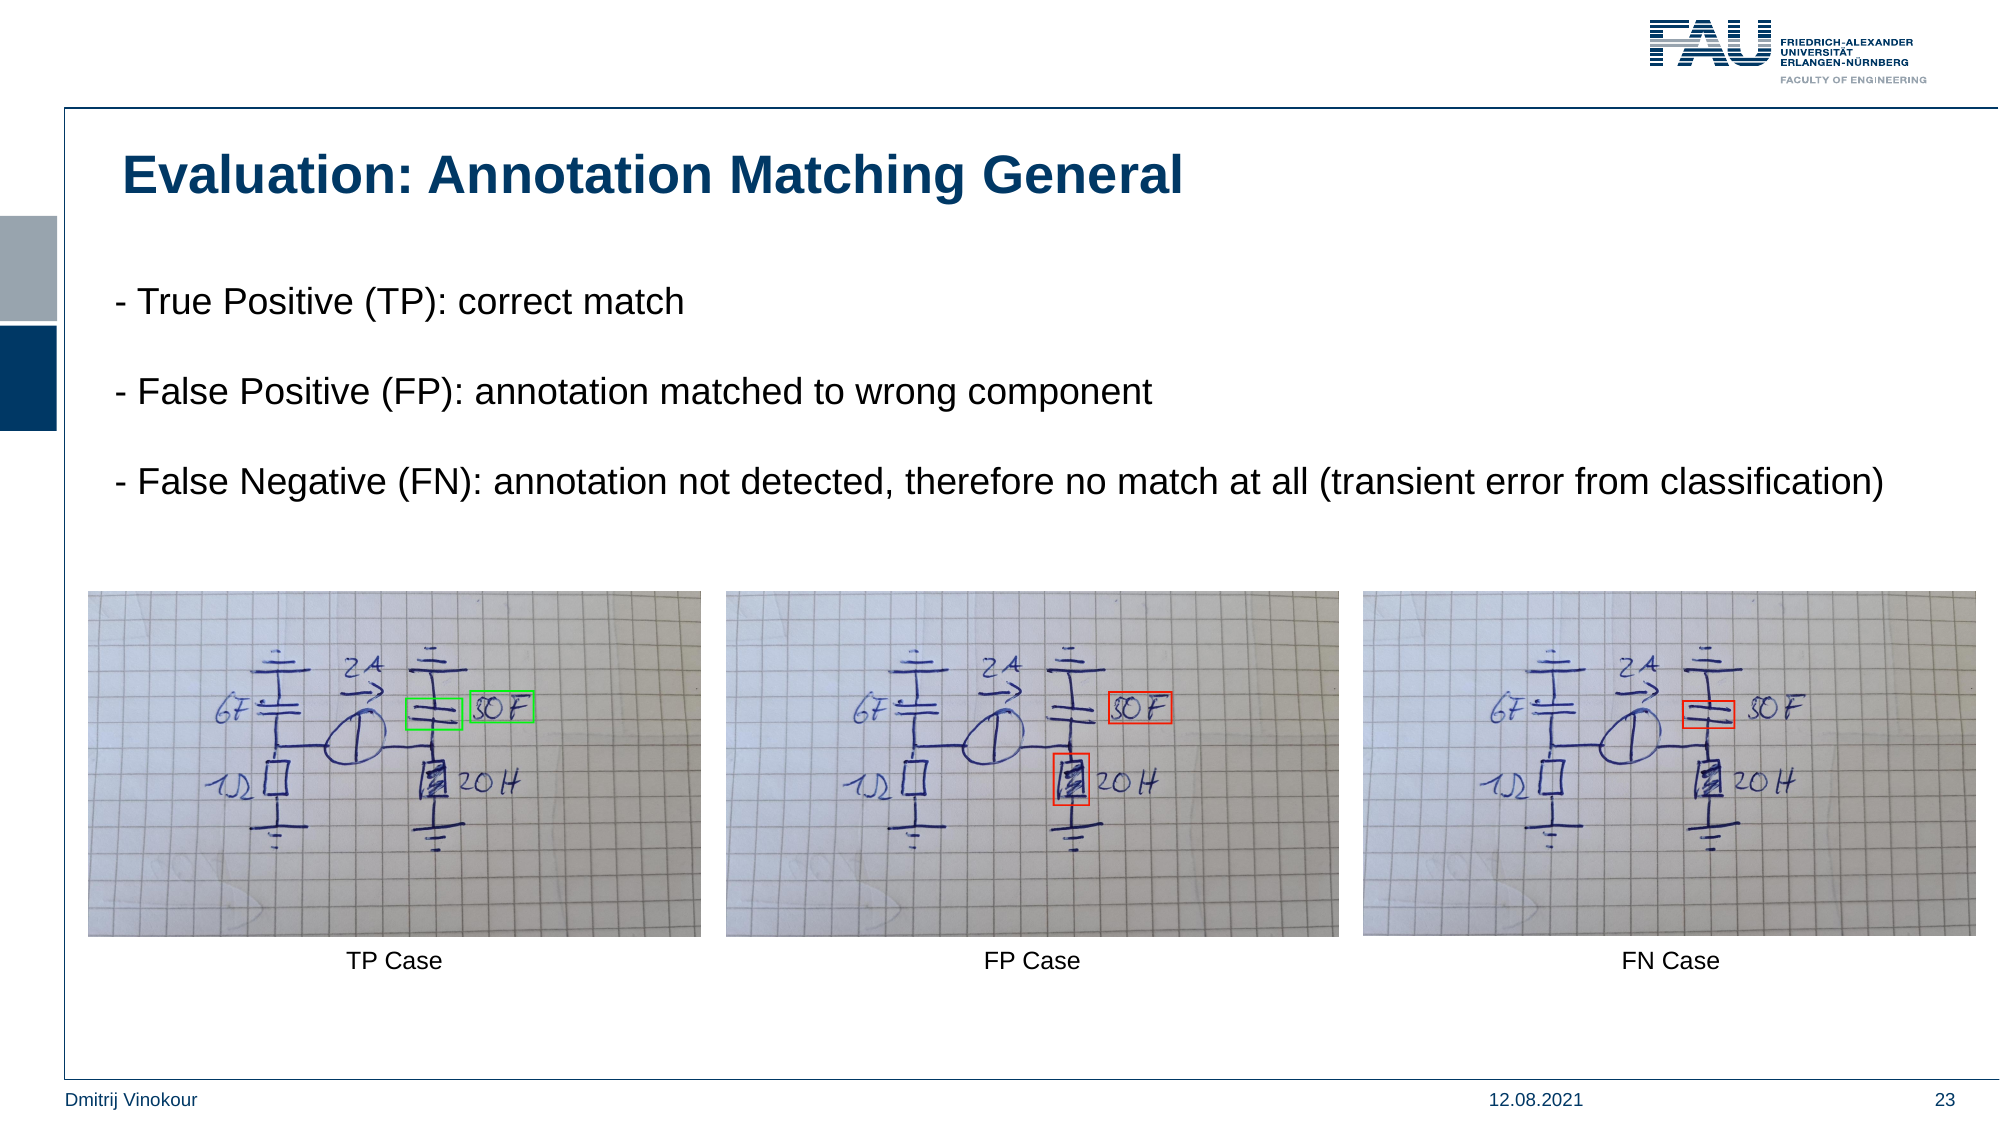

Evaluation: Annotation Matching General
- True Positive (TP): correct match
- False Positive (FP): annotation matched to wrong component
- False Negative (FN): annotation not detected, therefore no match at all (transient error from classification)
TP Case
FP Case
FN Case
12.08.2021
Dmitrij Vinokour